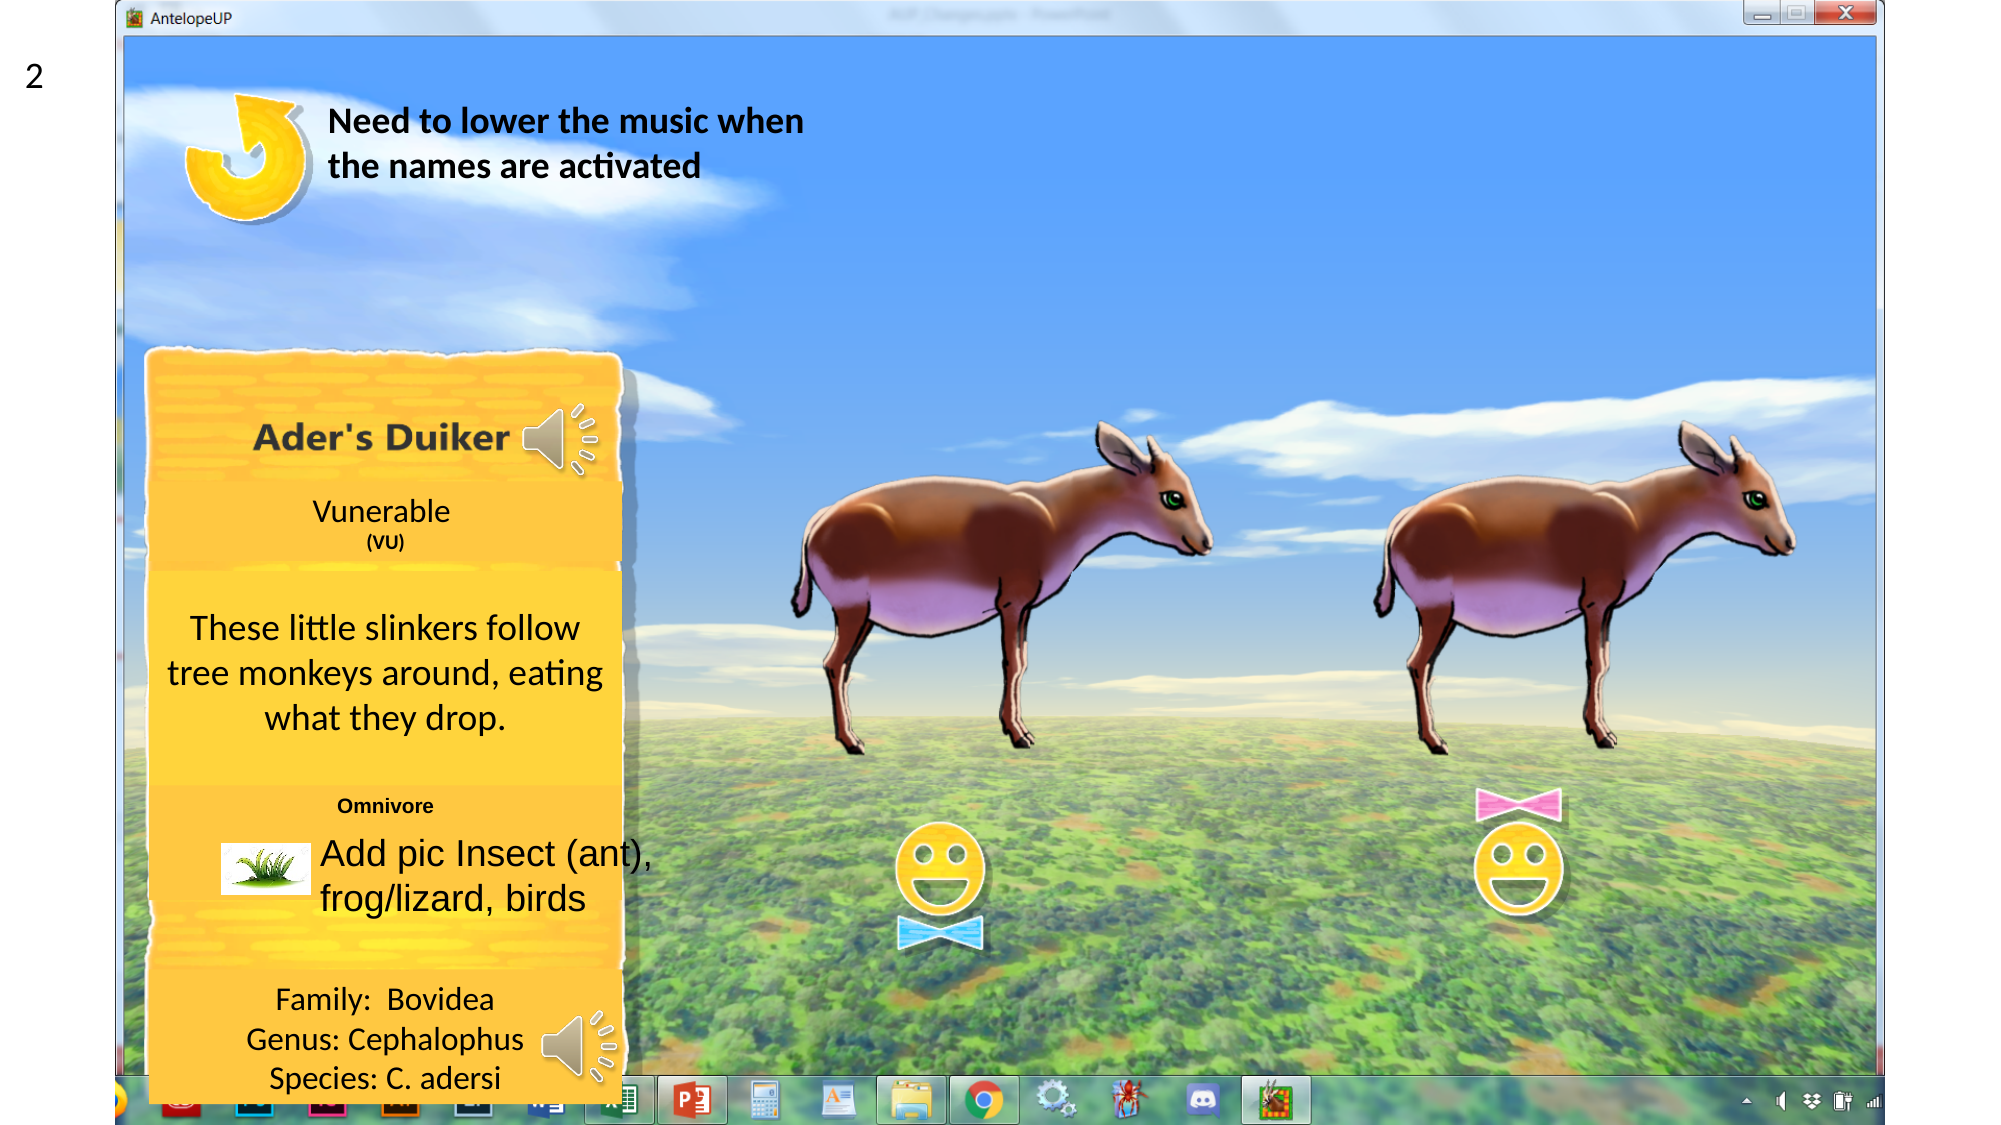

2
Need to lower the music when the names are activated
Vunerable
(VU)
These little slinkers follow tree monkeys around, eating what they drop.
Omnivore
Add pic Insect (ant), frog/lizard, birds
Family: Bovidea
Genus: Cephalophus
Species: C. adersi